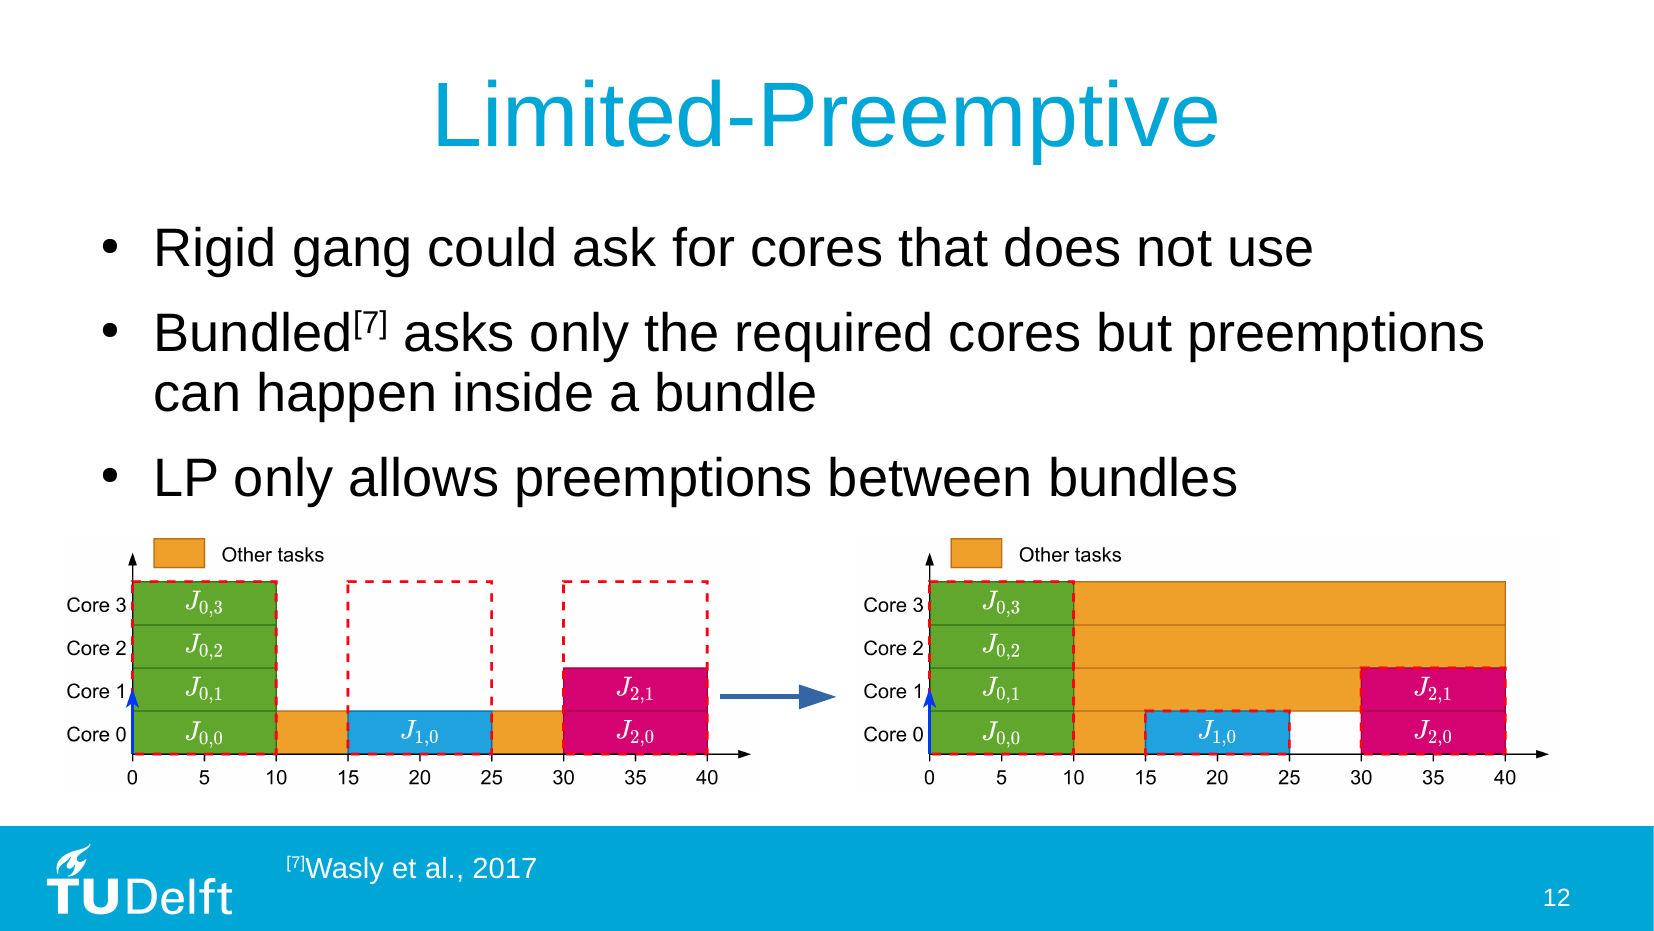

# Limited-Preemptive
Rigid gang could ask for cores that does not use
Bundled[7] asks only the required cores but preemptions can happen inside a bundle
LP only allows preemptions between bundles
[7]Wasly et al., 2017
12